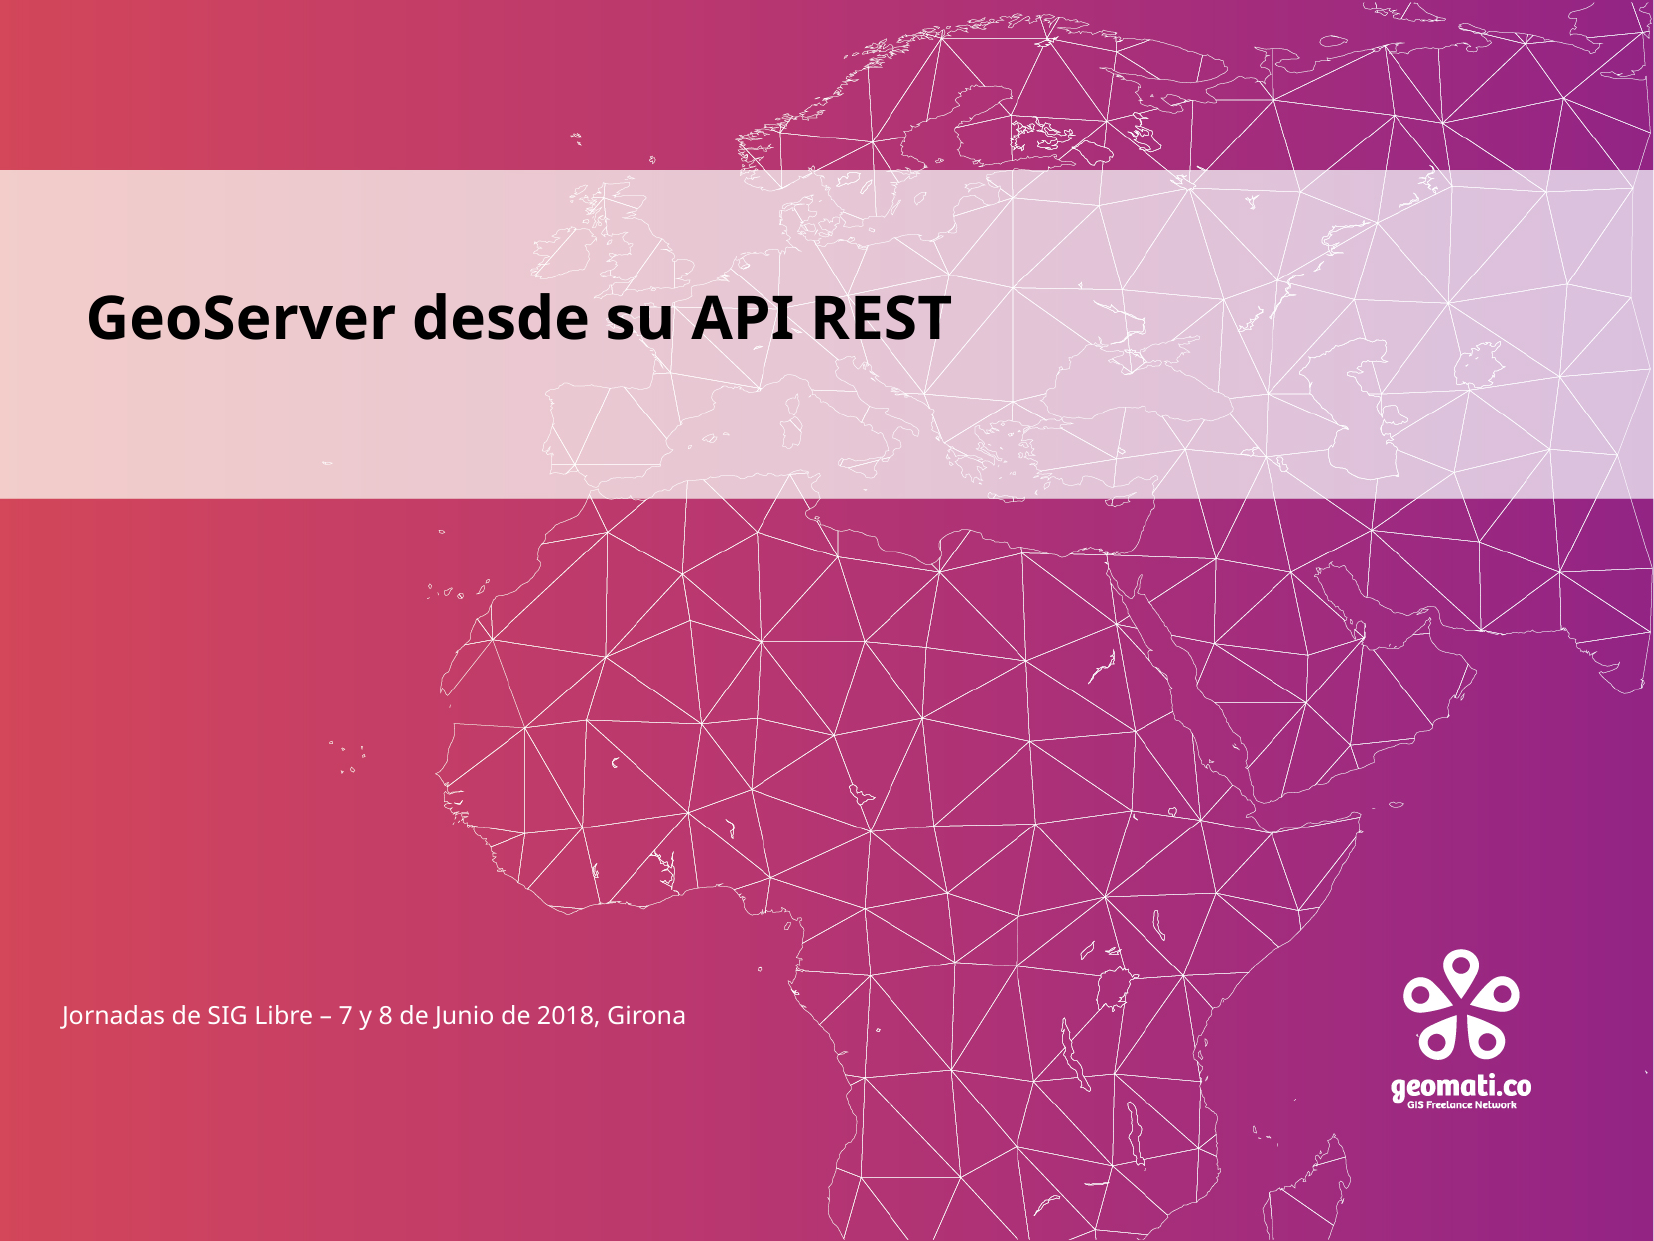

GeoServer desde su API REST
Jornadas de SIG Libre – 7 y 8 de Junio de 2018, Girona